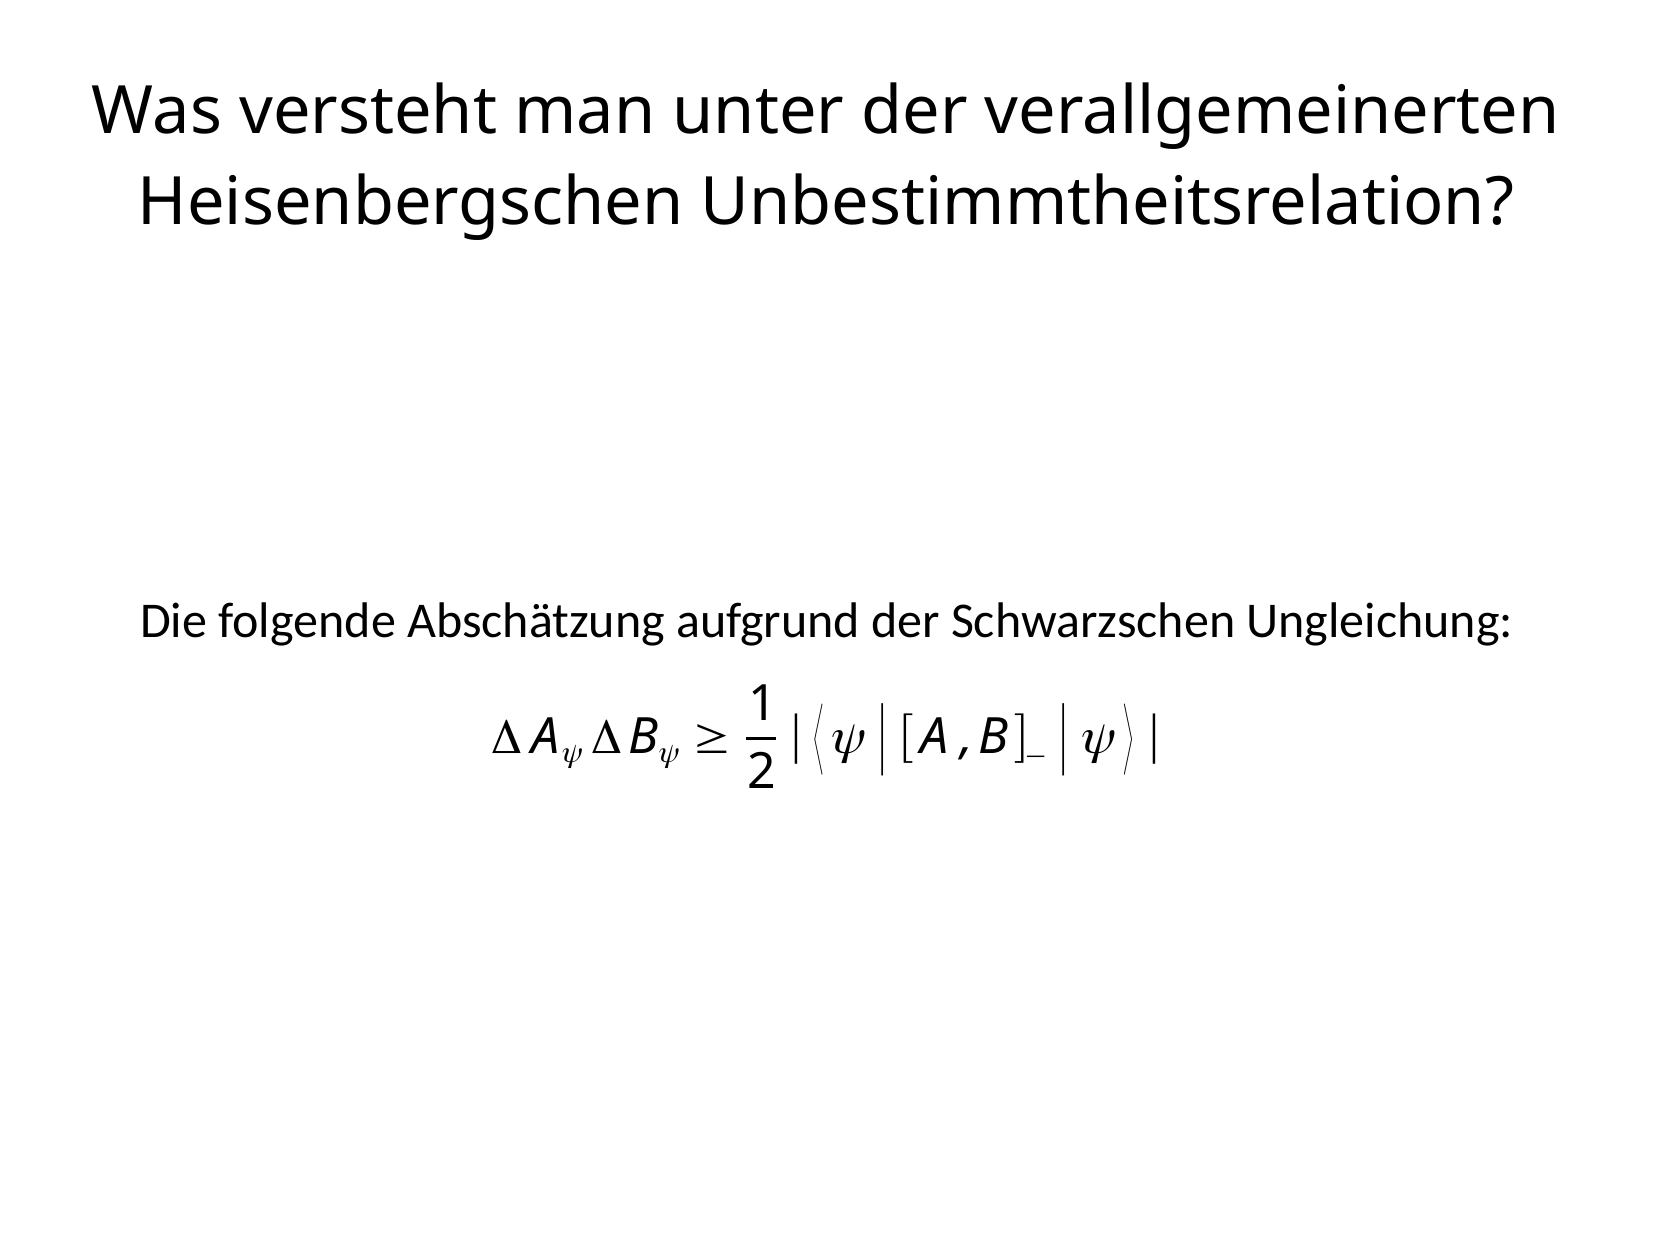

# Was versteht man unter der verallgemeinerten Heisenbergschen Unbestimmtheitsrelation?
Die folgende Abschätzung aufgrund der Schwarzschen Ungleichung: